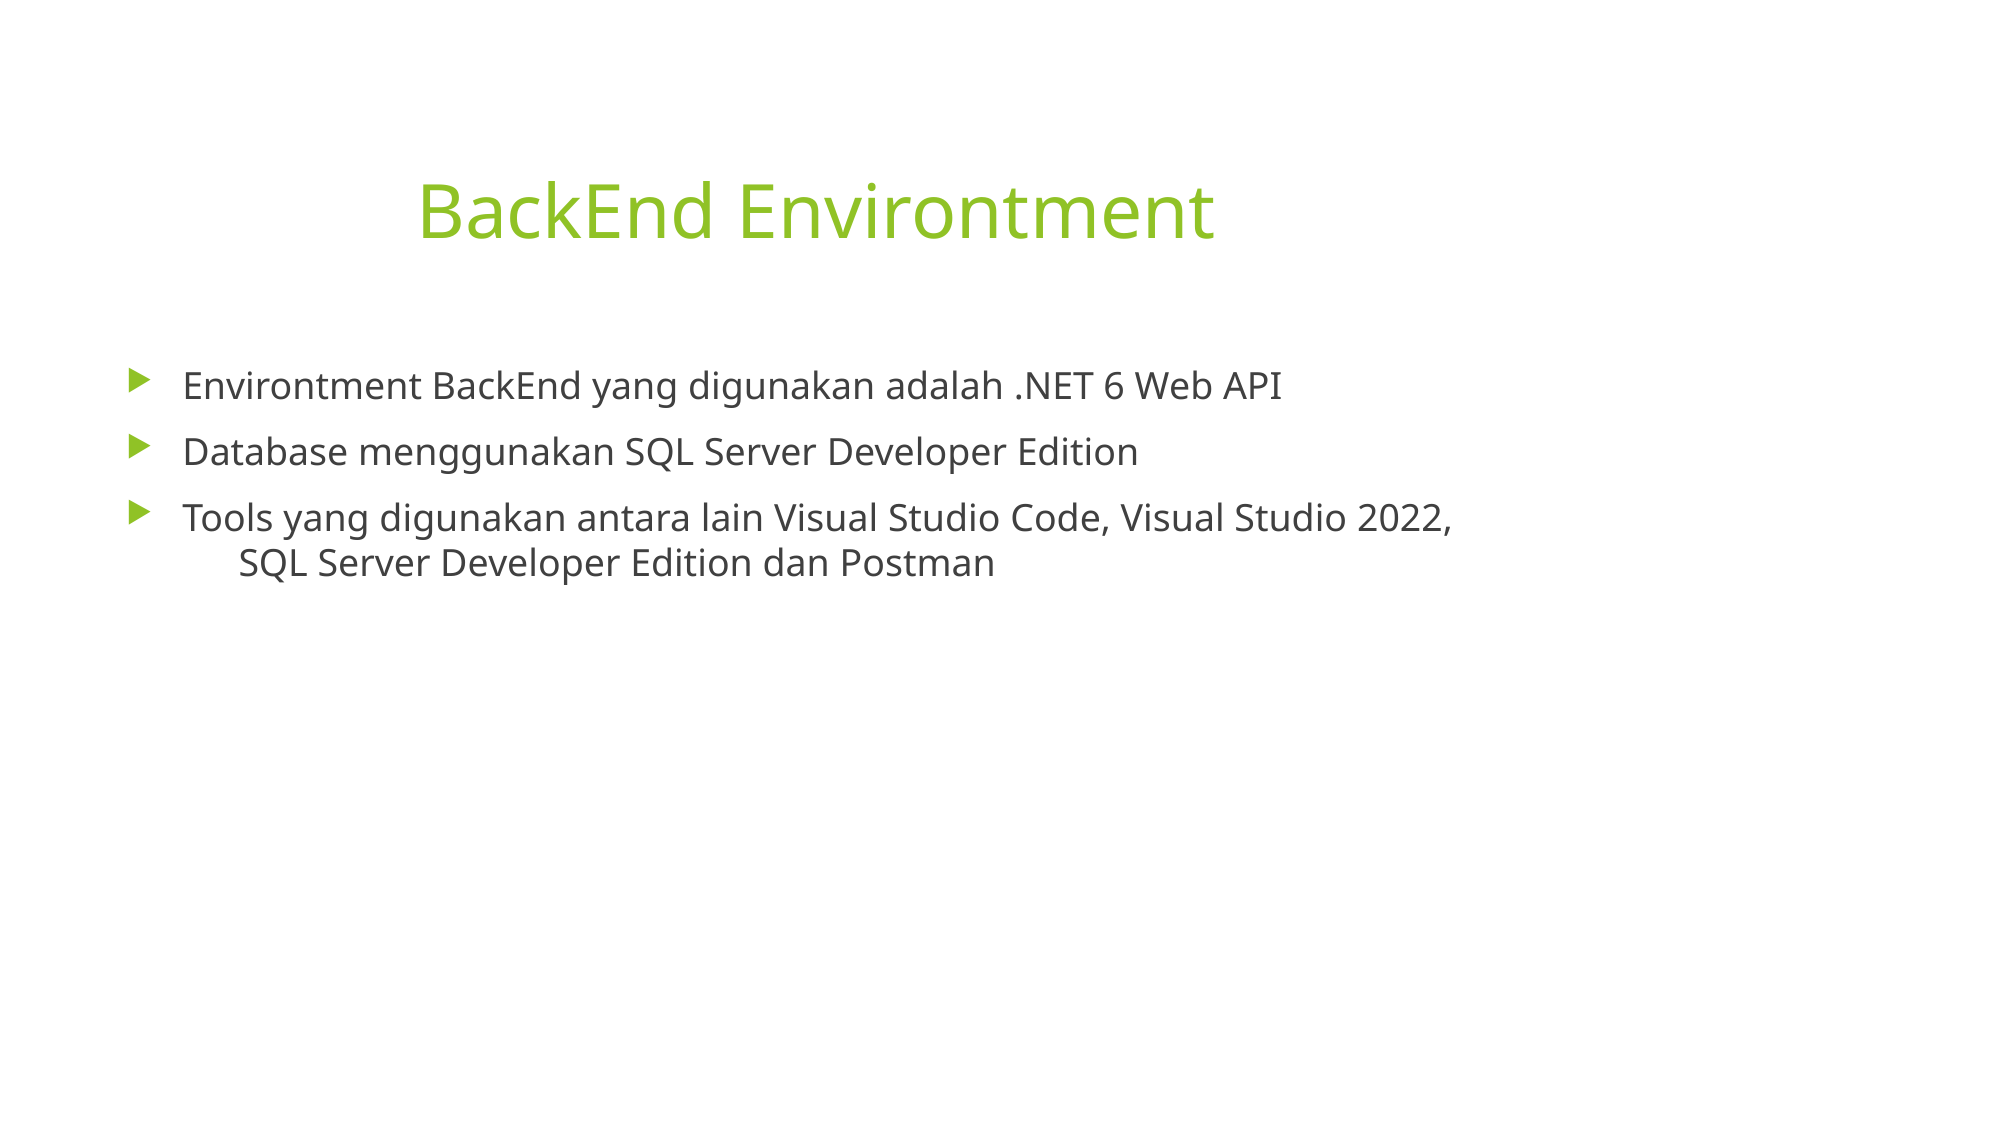

# BackEnd Environtment
Environtment BackEnd yang digunakan adalah .NET 6 Web API
Database menggunakan SQL Server Developer Edition
Tools yang digunakan antara lain Visual Studio Code, Visual Studio 2022, SQL Server Developer Edition dan Postman